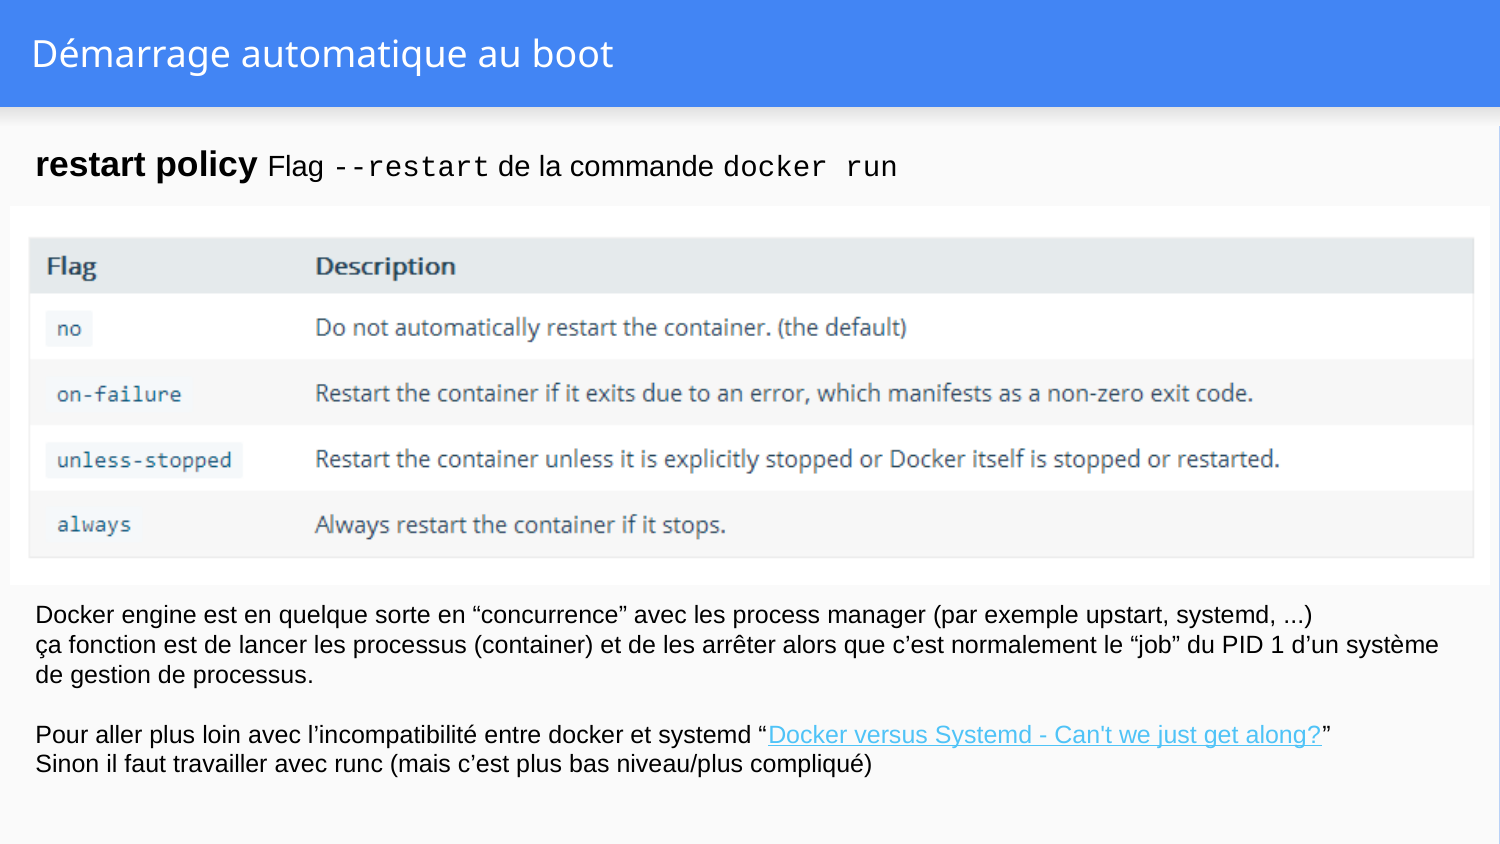

# Démarrage automatique au boot
restart policy Flag --restart de la commande docker run
Docker engine est en quelque sorte en “concurrence” avec les process manager (par exemple upstart, systemd, ...)
ça fonction est de lancer les processus (container) et de les arrêter alors que c’est normalement le “job” du PID 1 d’un système de gestion de processus.
Pour aller plus loin avec l’incompatibilité entre docker et systemd “Docker versus Systemd - Can't we just get along?”
Sinon il faut travailler avec runc (mais c’est plus bas niveau/plus compliqué)